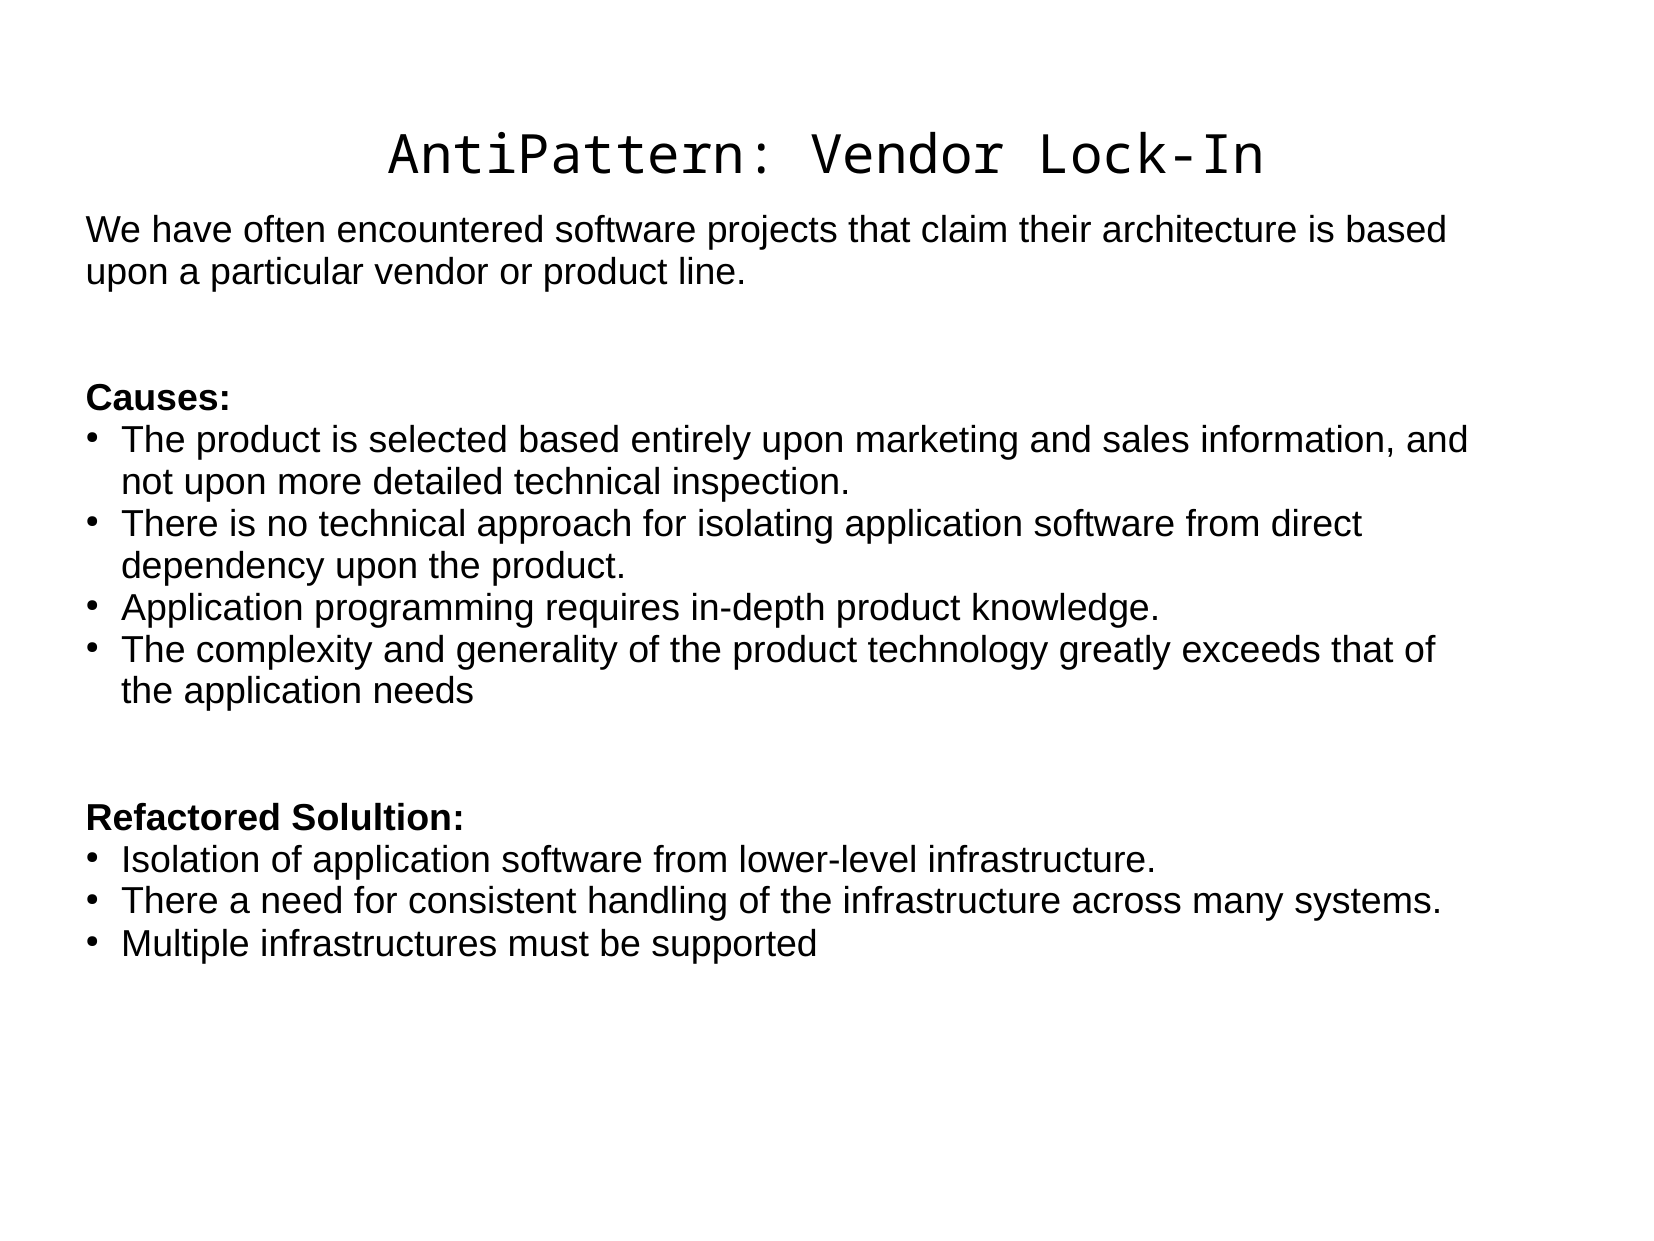

# AntiPattern: Vendor Lock-In
We have often encountered software projects that claim their architecture is based upon a particular vendor or product line.
Causes:
The product is selected based entirely upon marketing and sales information, and not upon more detailed technical inspection.
There is no technical approach for isolating application software from direct dependency upon the product.
Application programming requires in-depth product knowledge.
The complexity and generality of the product technology greatly exceeds that of the application needs
Refactored Solultion:
Isolation of application software from lower-level infrastructure.
There a need for consistent handling of the infrastructure across many systems.
Multiple infrastructures must be supported